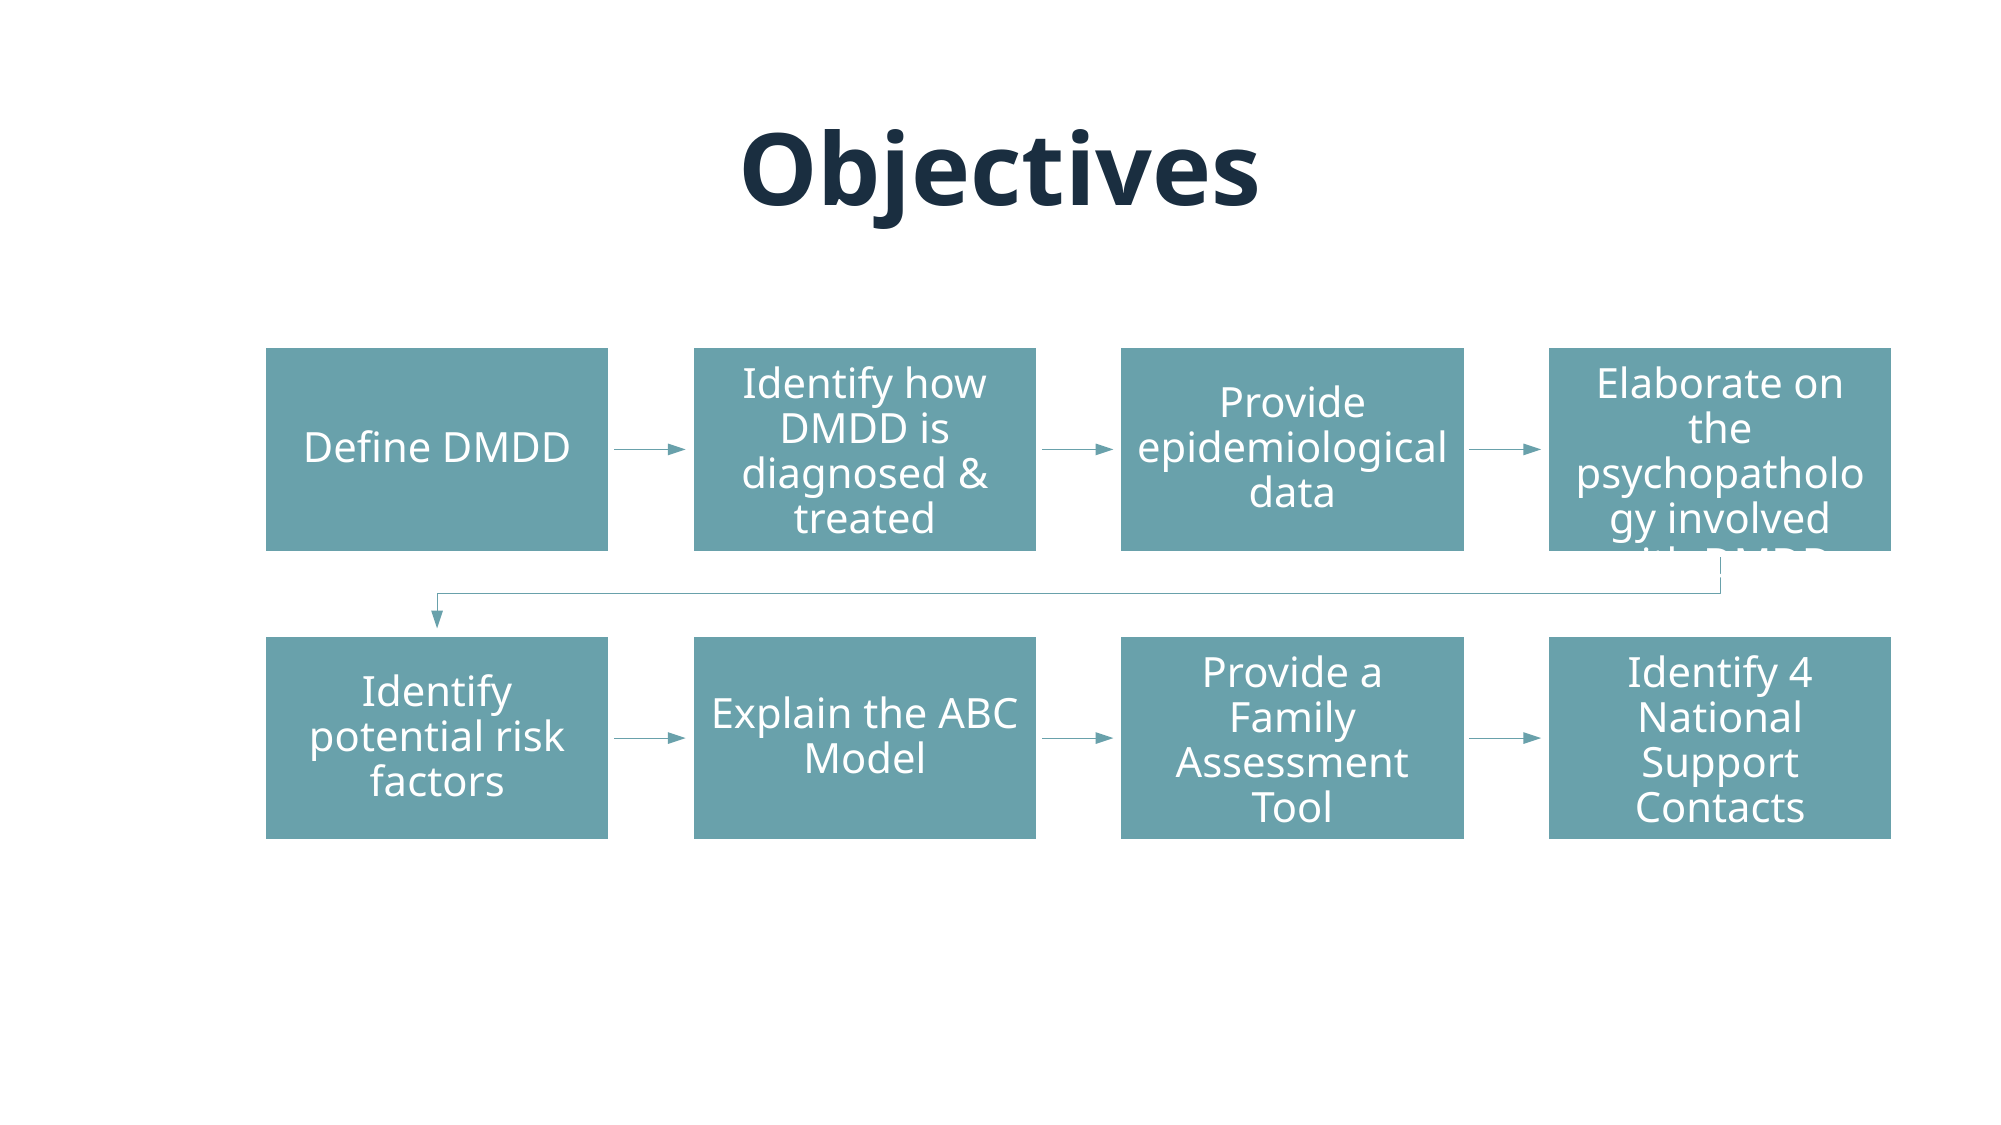

# Objectives
Define DMDD
Identify how DMDD is diagnosed & treated
Provide epidemiological data
Elaborate on the psychopathology involved with DMDD
Identify potential risk factors
Explain the ABC Model
Provide a Family Assessment Tool
Identify 4 National Support Contacts